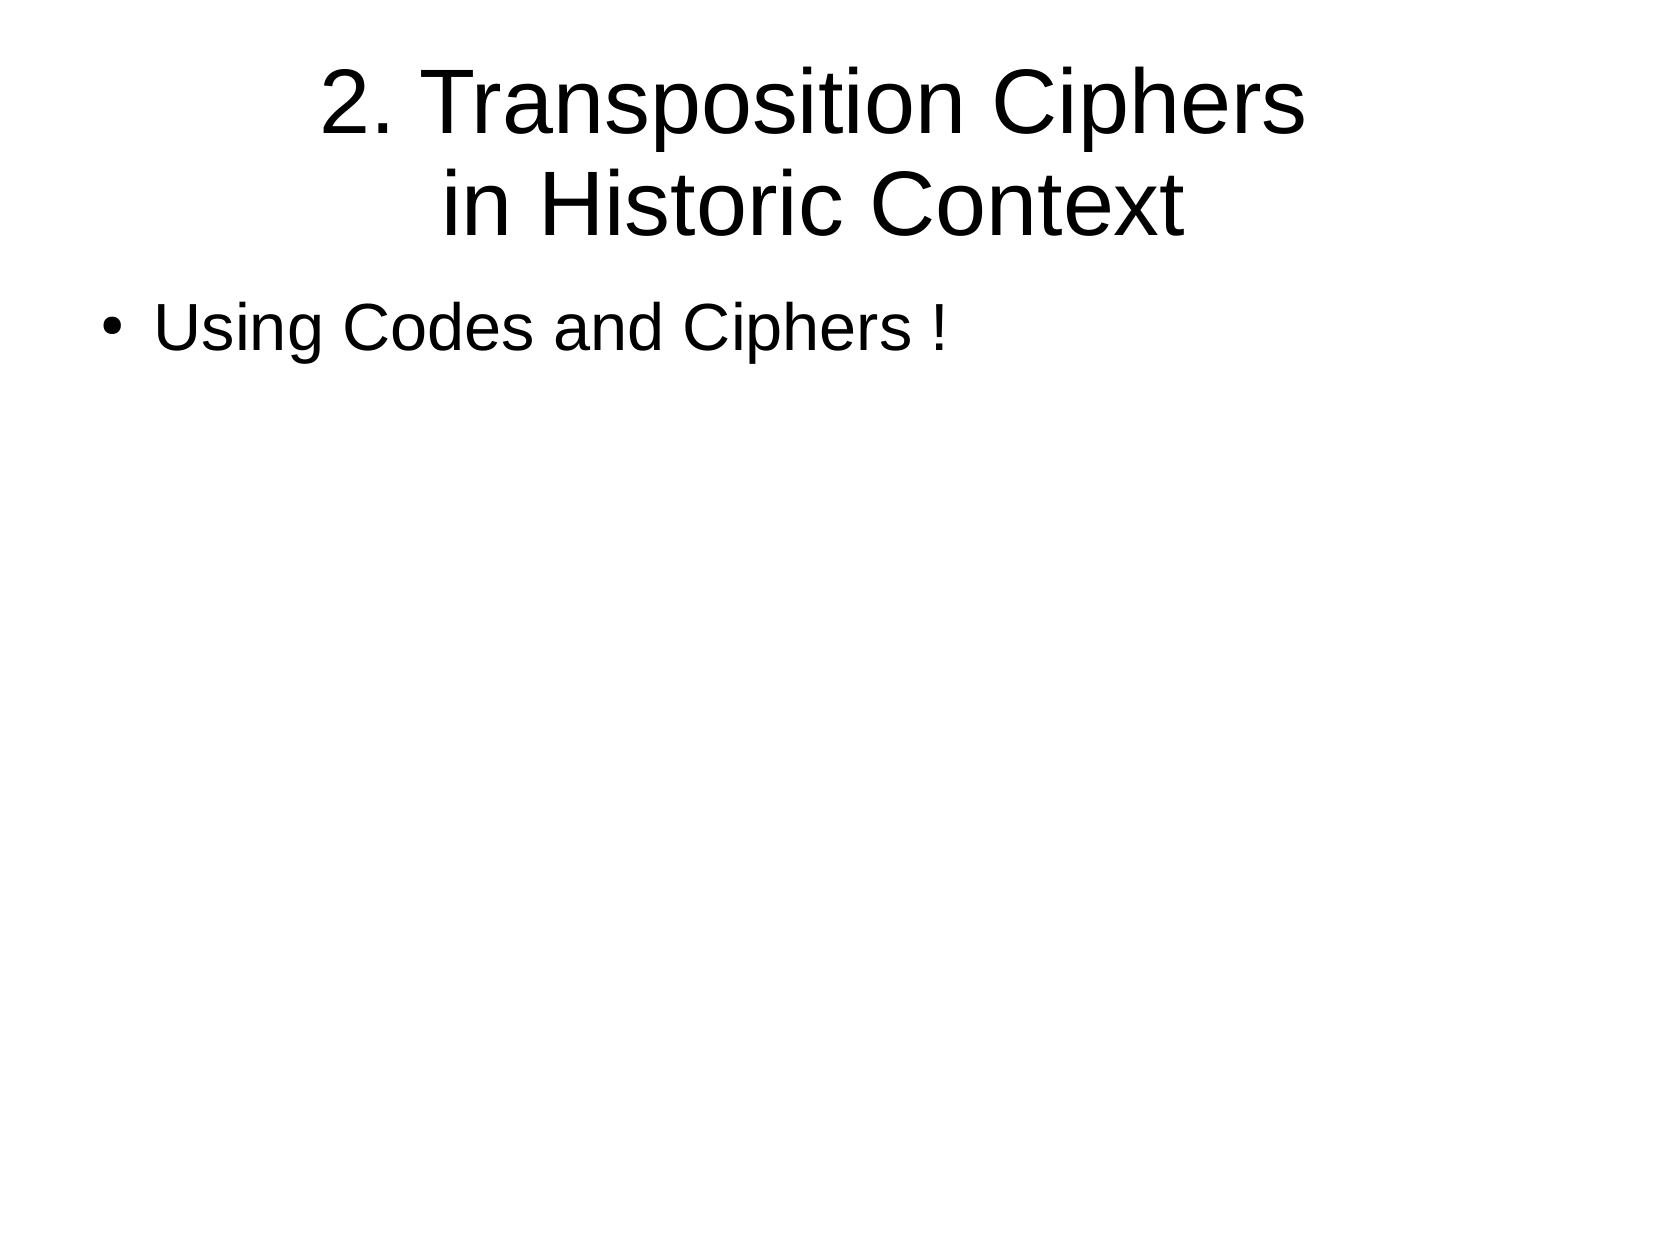

# 2. Transposition Ciphers in Historic Context
Using Codes and Ciphers !